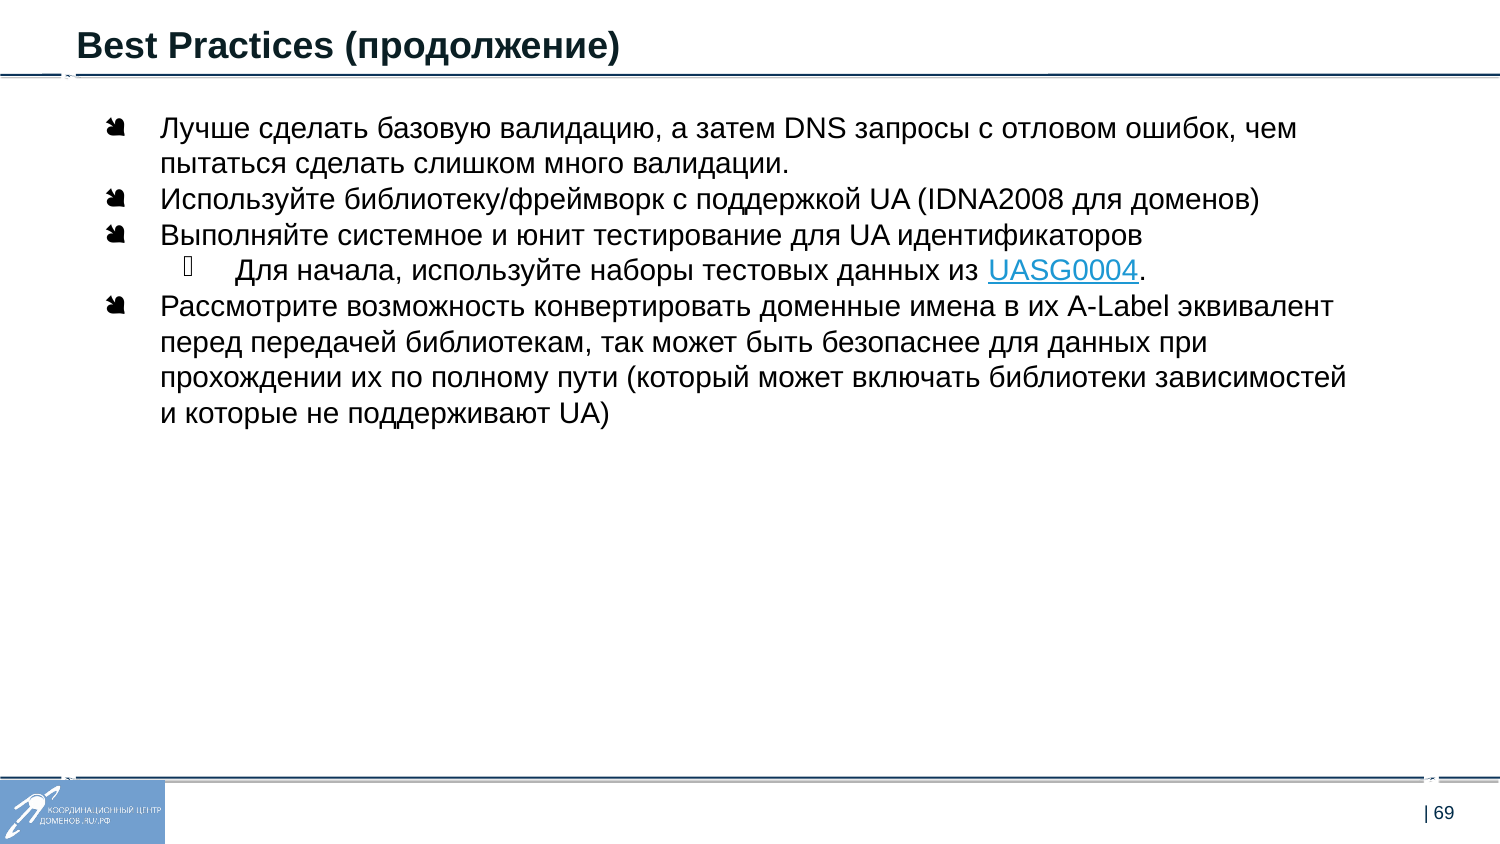

# Best Practices (продолжение)
Лучше сделать базовую валидацию, а затем DNS запросы с отловом ошибок, чем пытаться сделать слишком много валидации.
Используйте библиотеку/фреймворк с поддержкой UA (IDNA2008 для доменов)
Выполняйте системное и юнит тестирование для UA идентификаторов
Для начала, используйте наборы тестовых данных из UASG0004.
Рассмотрите возможность конвертировать доменные имена в их A-Label эквивалент перед передачей библиотекам, так может быть безопаснее для данных при прохождении их по полному пути (который может включать библиотеки зависимостей и которые не поддерживают UA)